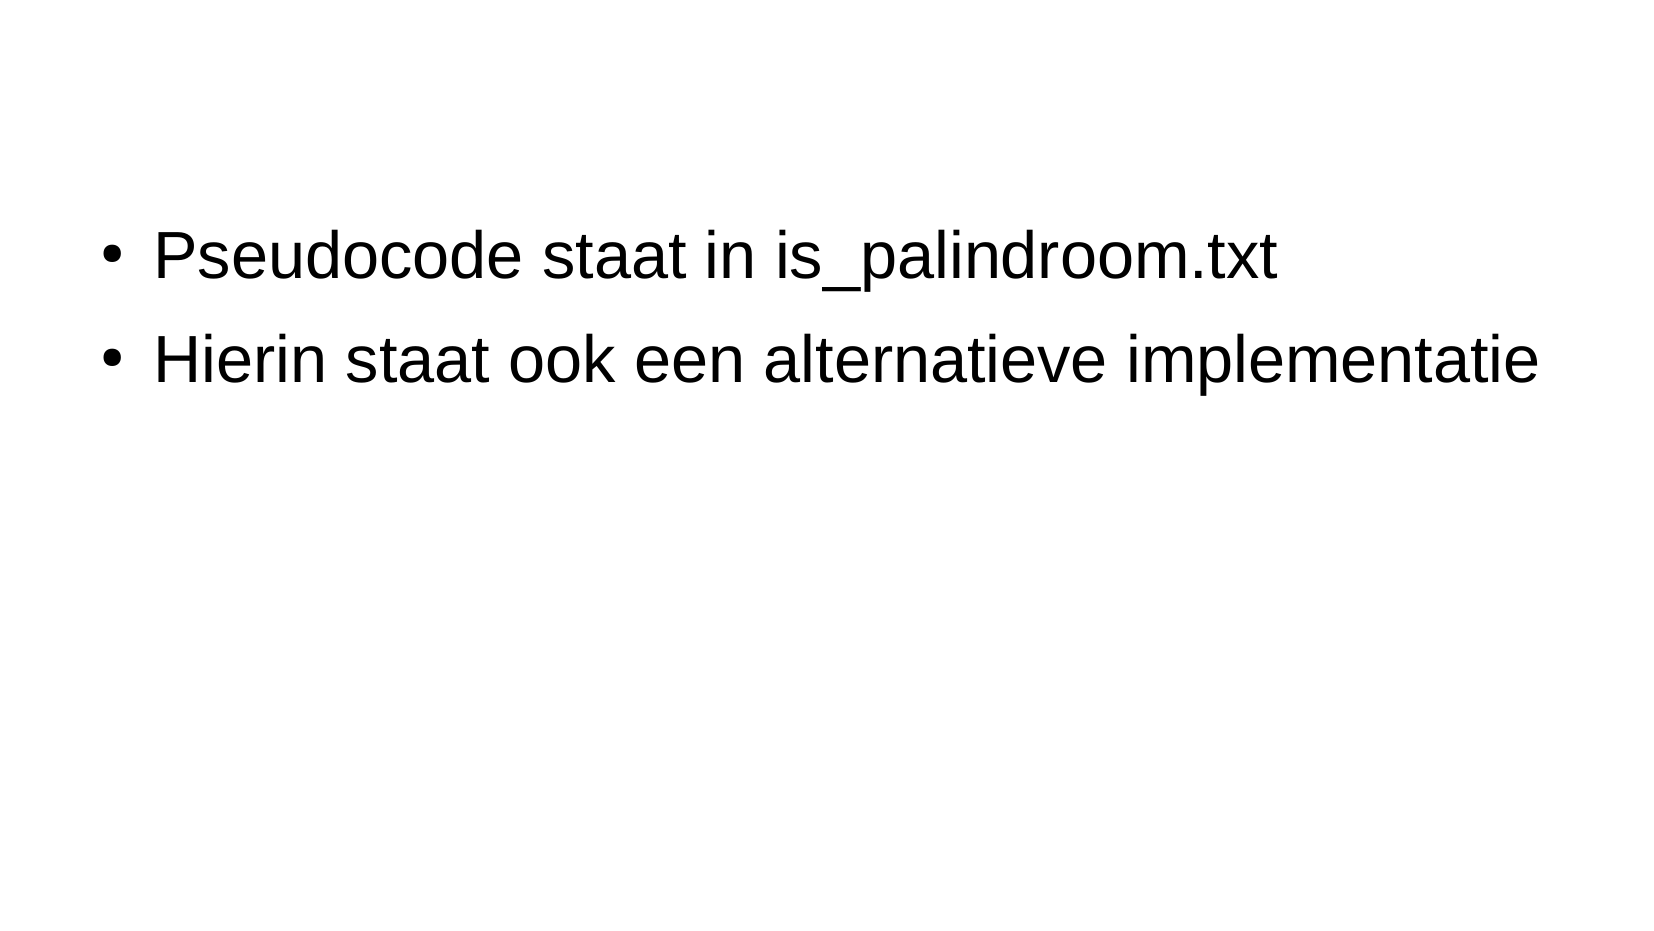

#
Pseudocode staat in is_palindroom.txt
Hierin staat ook een alternatieve implementatie